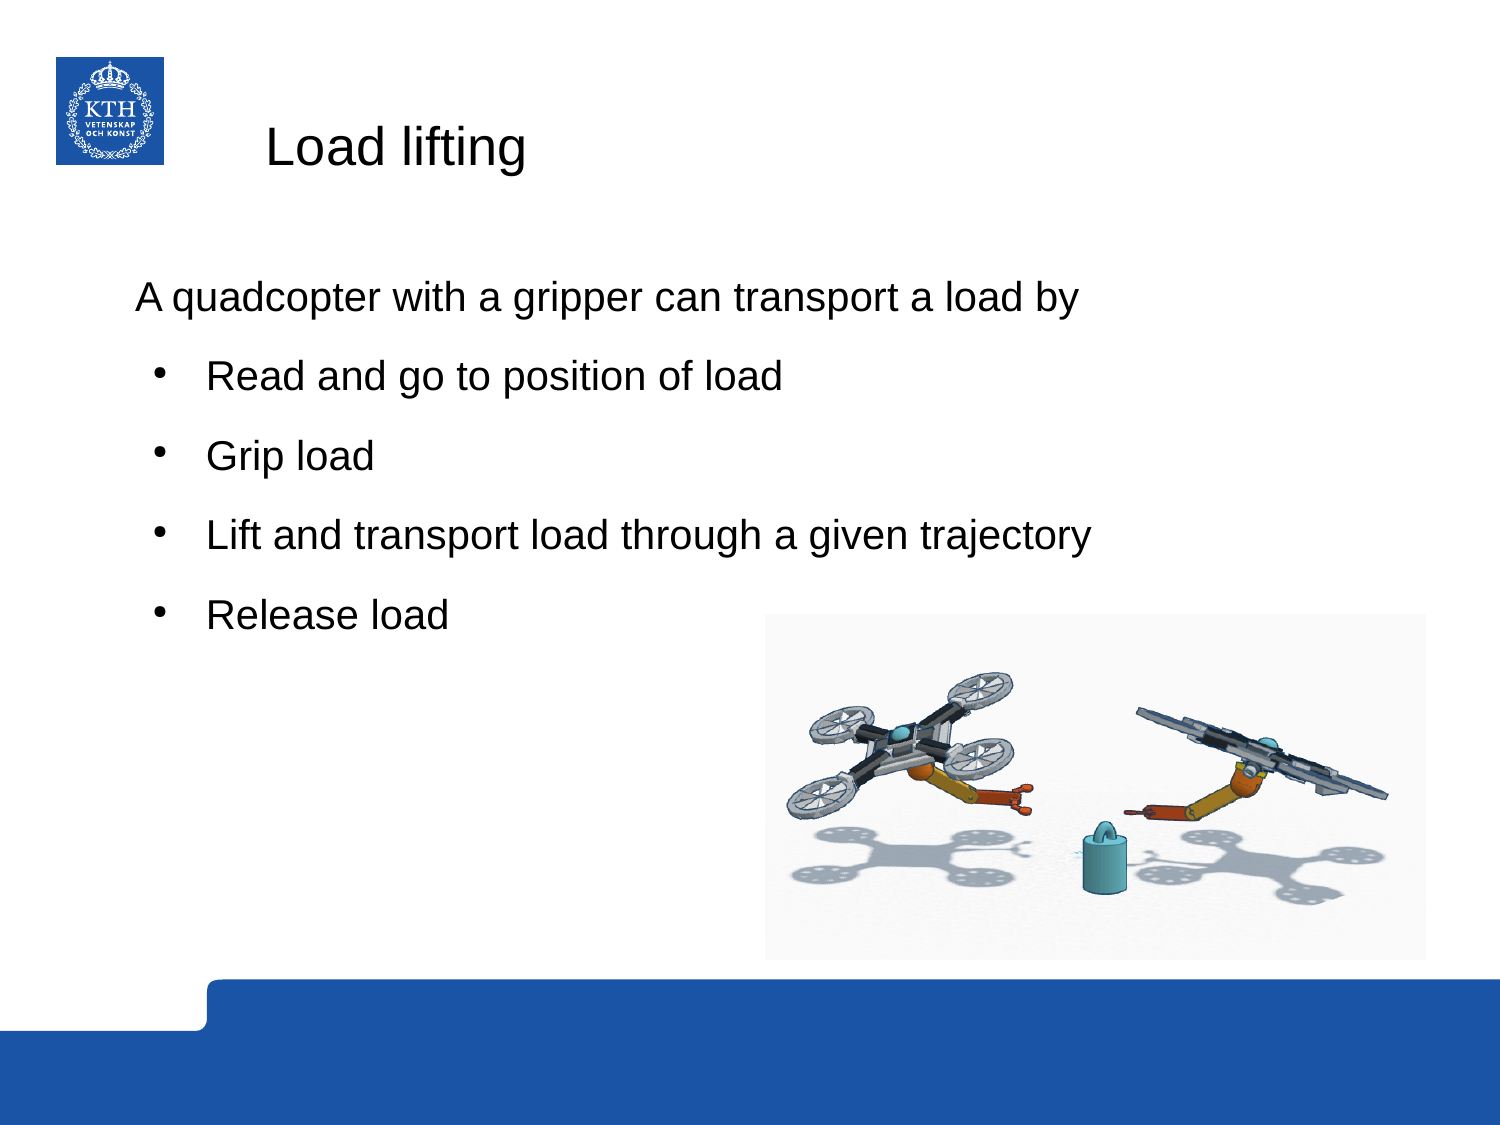

# Load lifting
A quadcopter with a gripper can transport a load by
Read and go to position of load
Grip load
Lift and transport load through a given trajectory
Release load